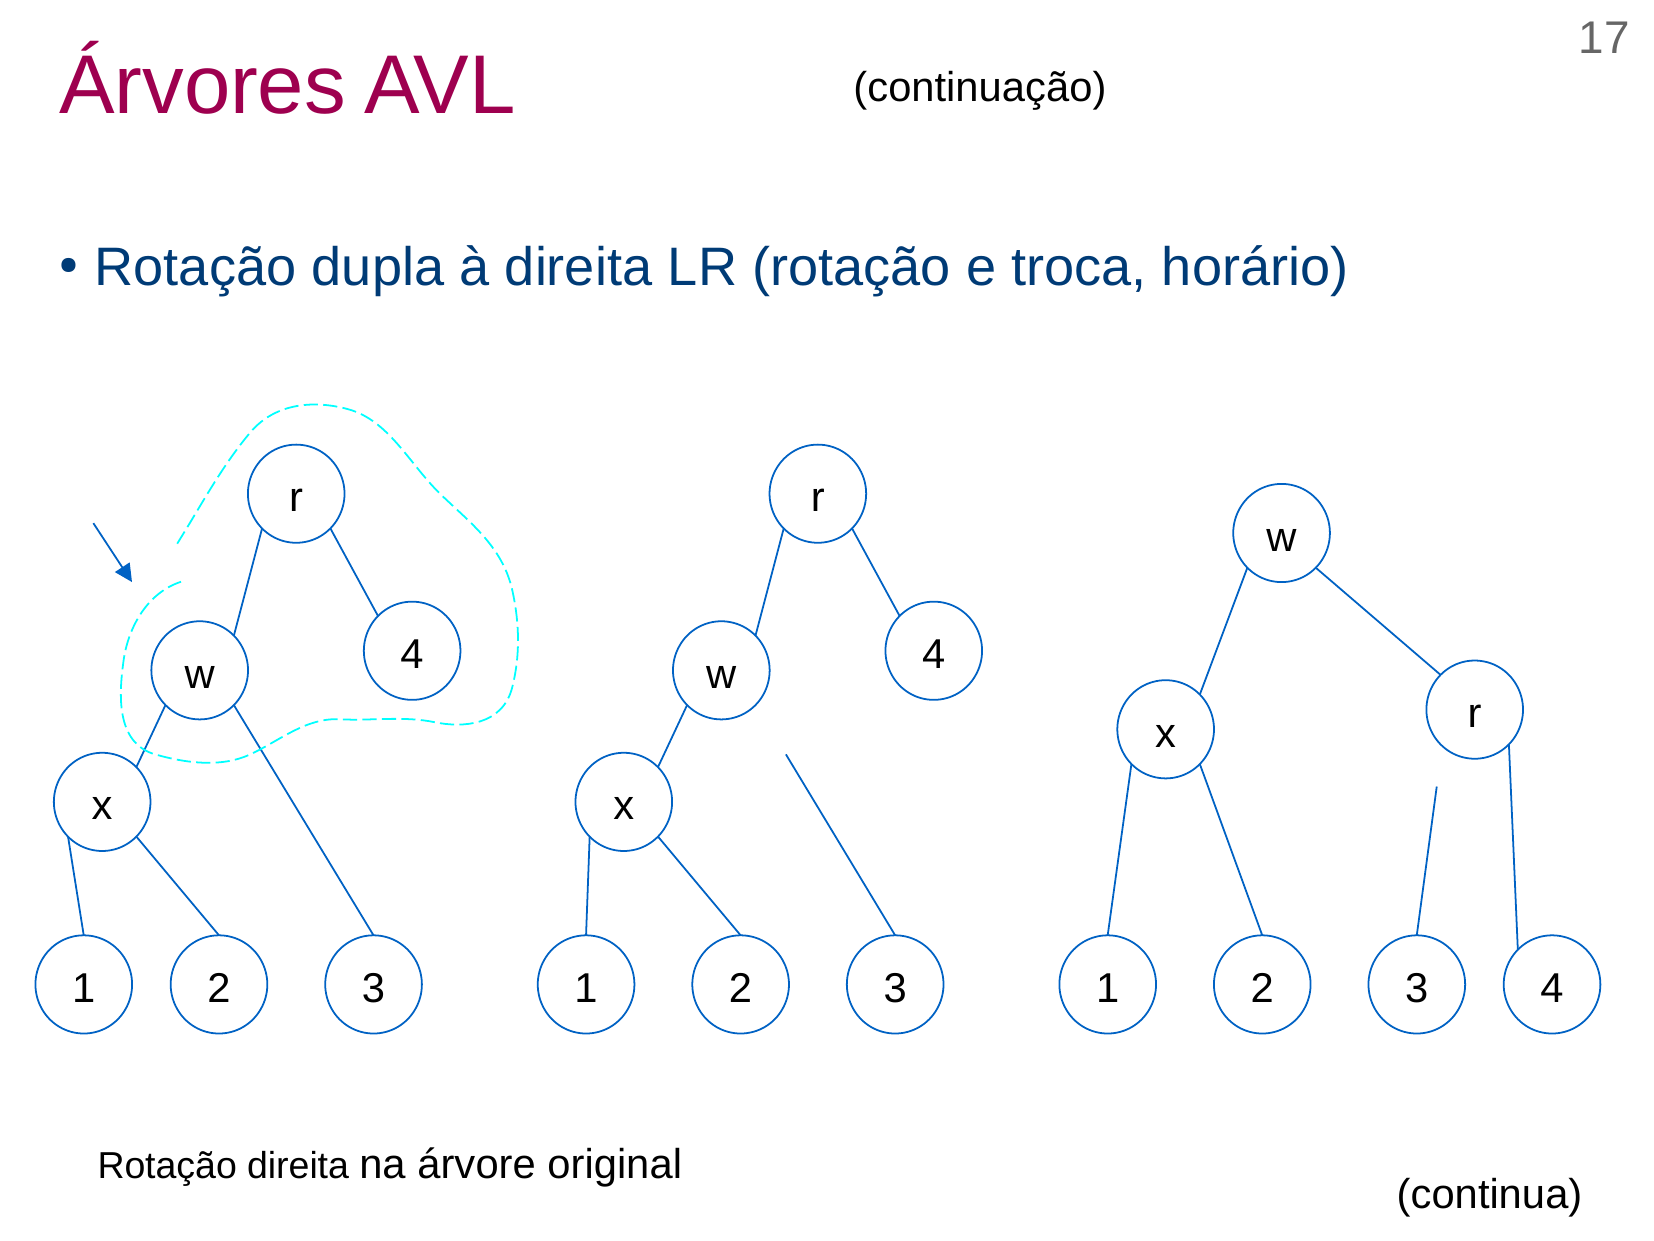

17
# Árvores AVL
(continuação)
Rotação dupla à direita LR (rotação e troca, horário)
r
r
w
4
4
w
w
r
x
x
x
1
2
3
1
2
3
1
2
3
4
Rotação direita na árvore original
(continua)